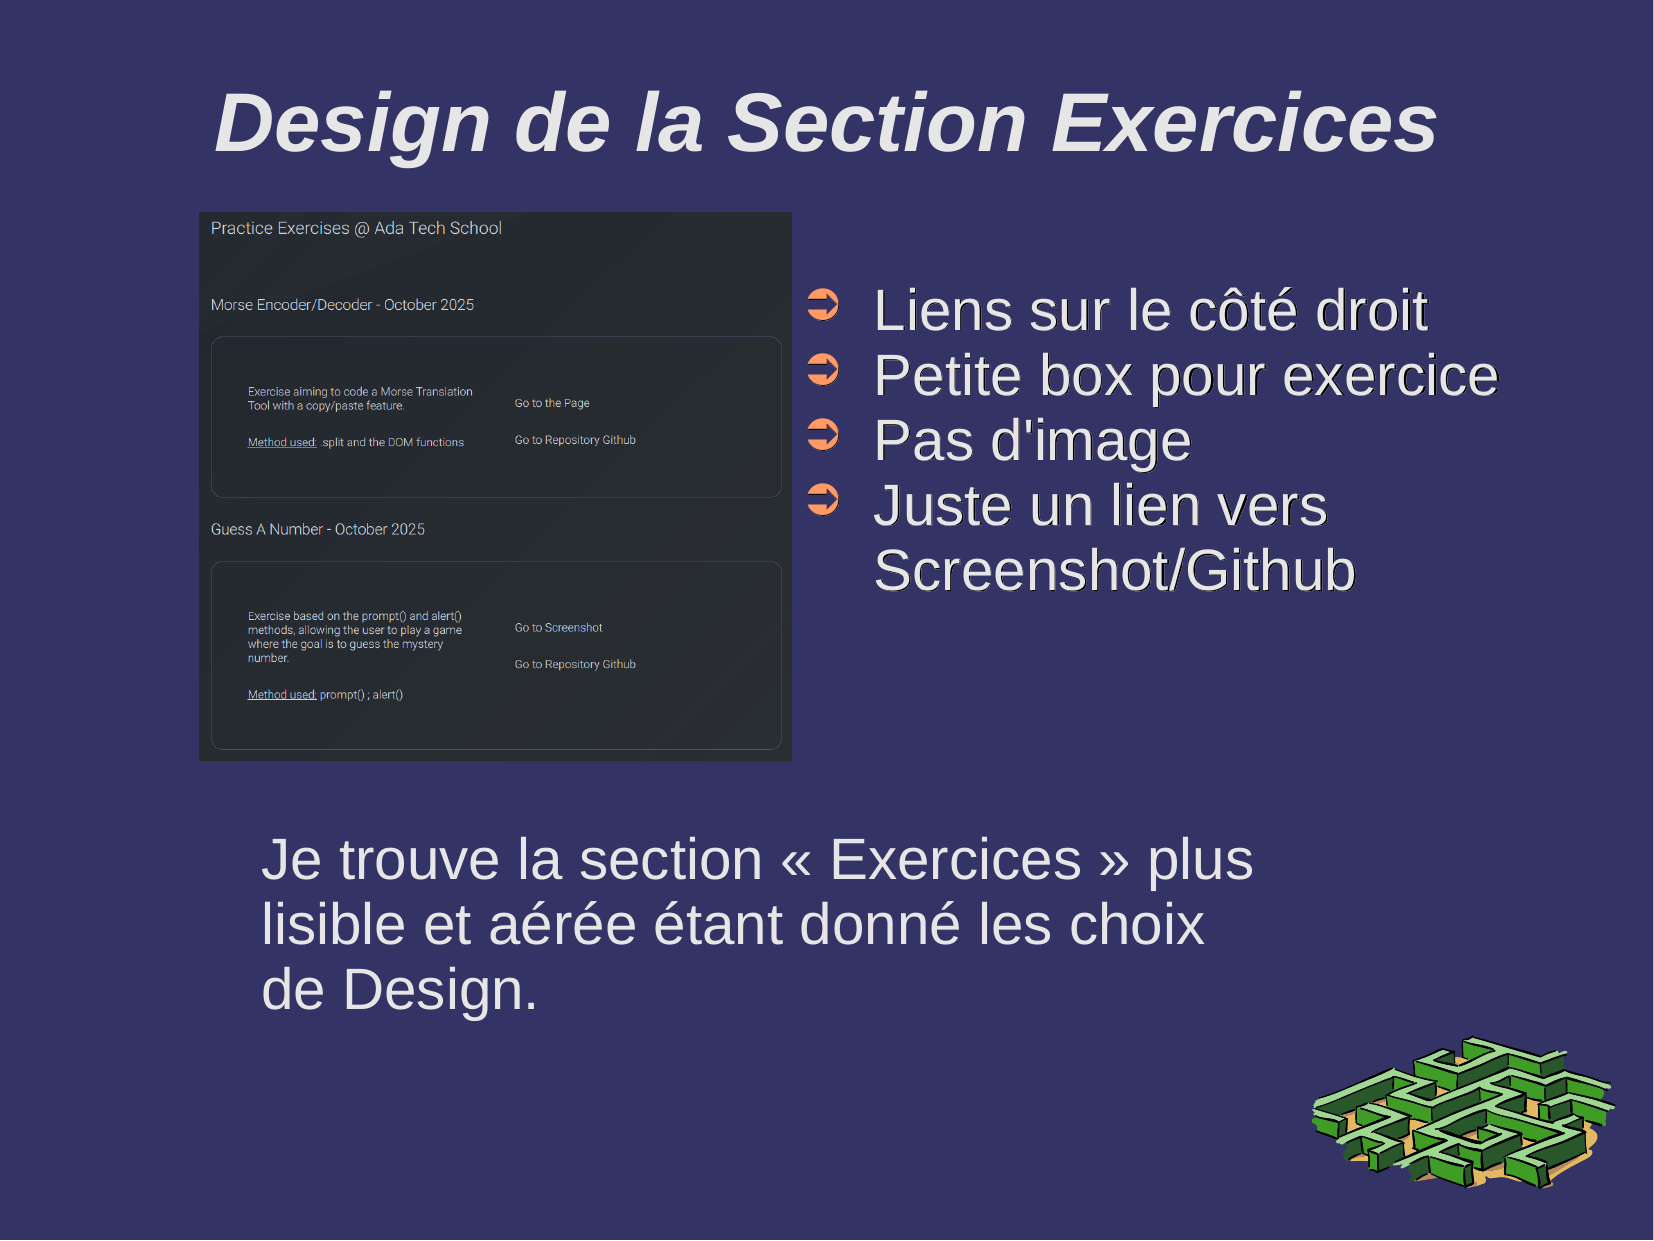

# Design de la Section Exercices
Liens sur le côté droit
Petite box pour exercice
Pas d'image
Juste un lien vers Screenshot/Github
Je trouve la section « Exercices » plus lisible et aérée étant donné les choix de Design.